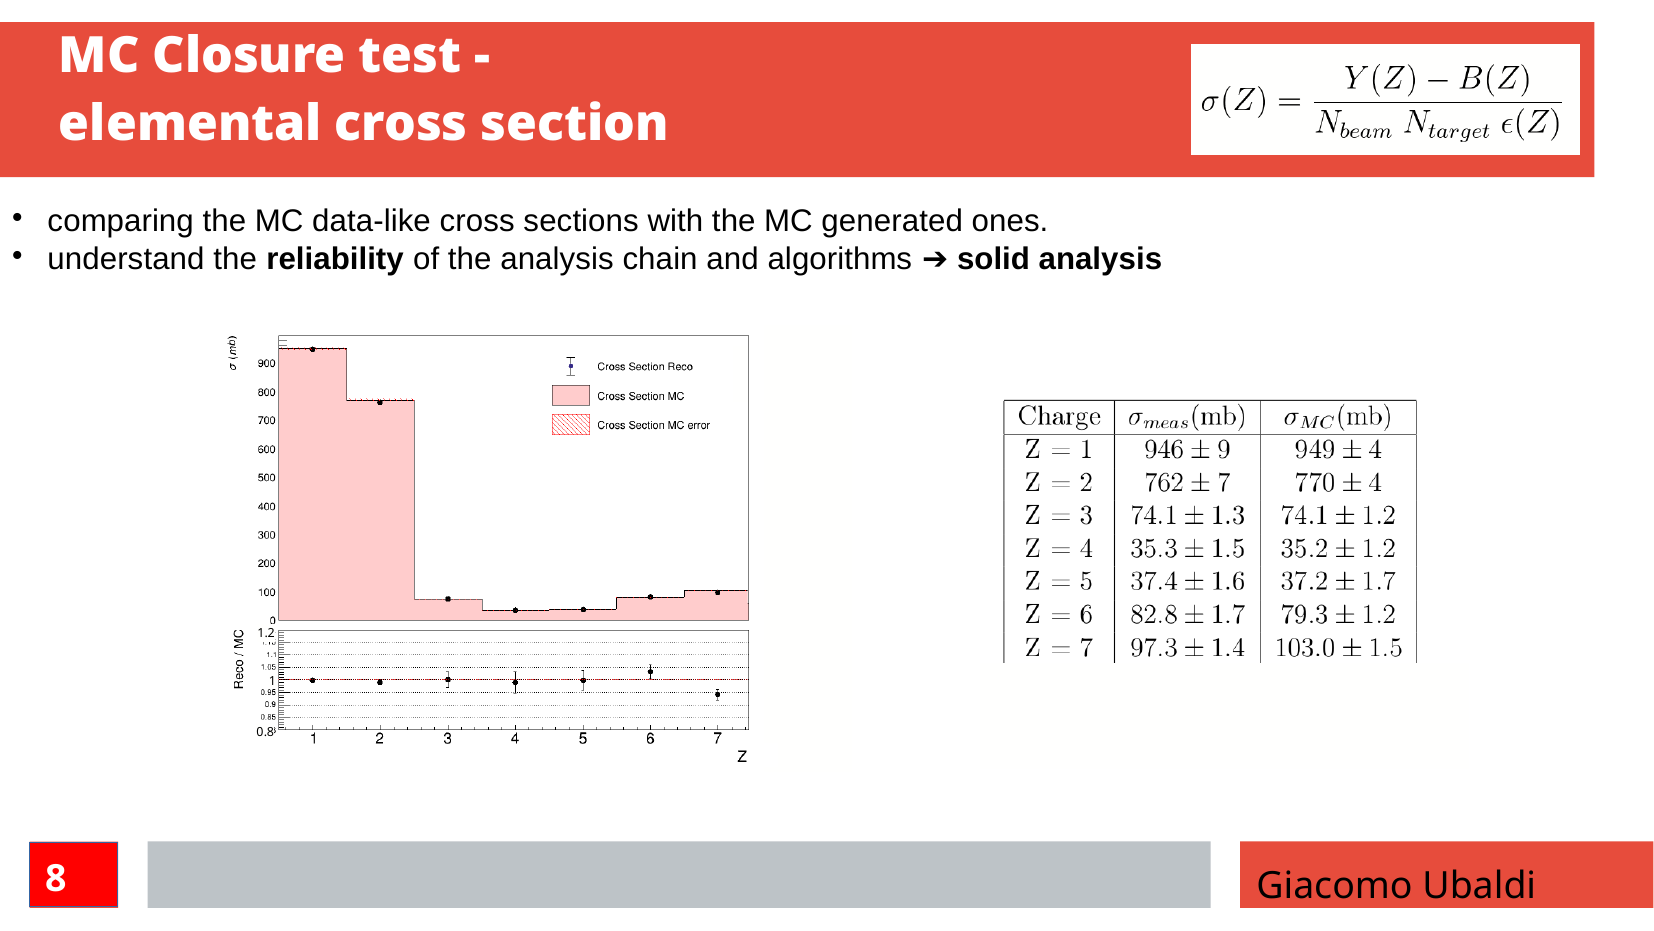

# MC Closure test - elemental cross section
comparing the MC data-like cross sections with the MC generated ones.
understand the reliability of the analysis chain and algorithms ➔ solid analysis
1.2
1
0.8
13
8
Giacomo Ubaldi